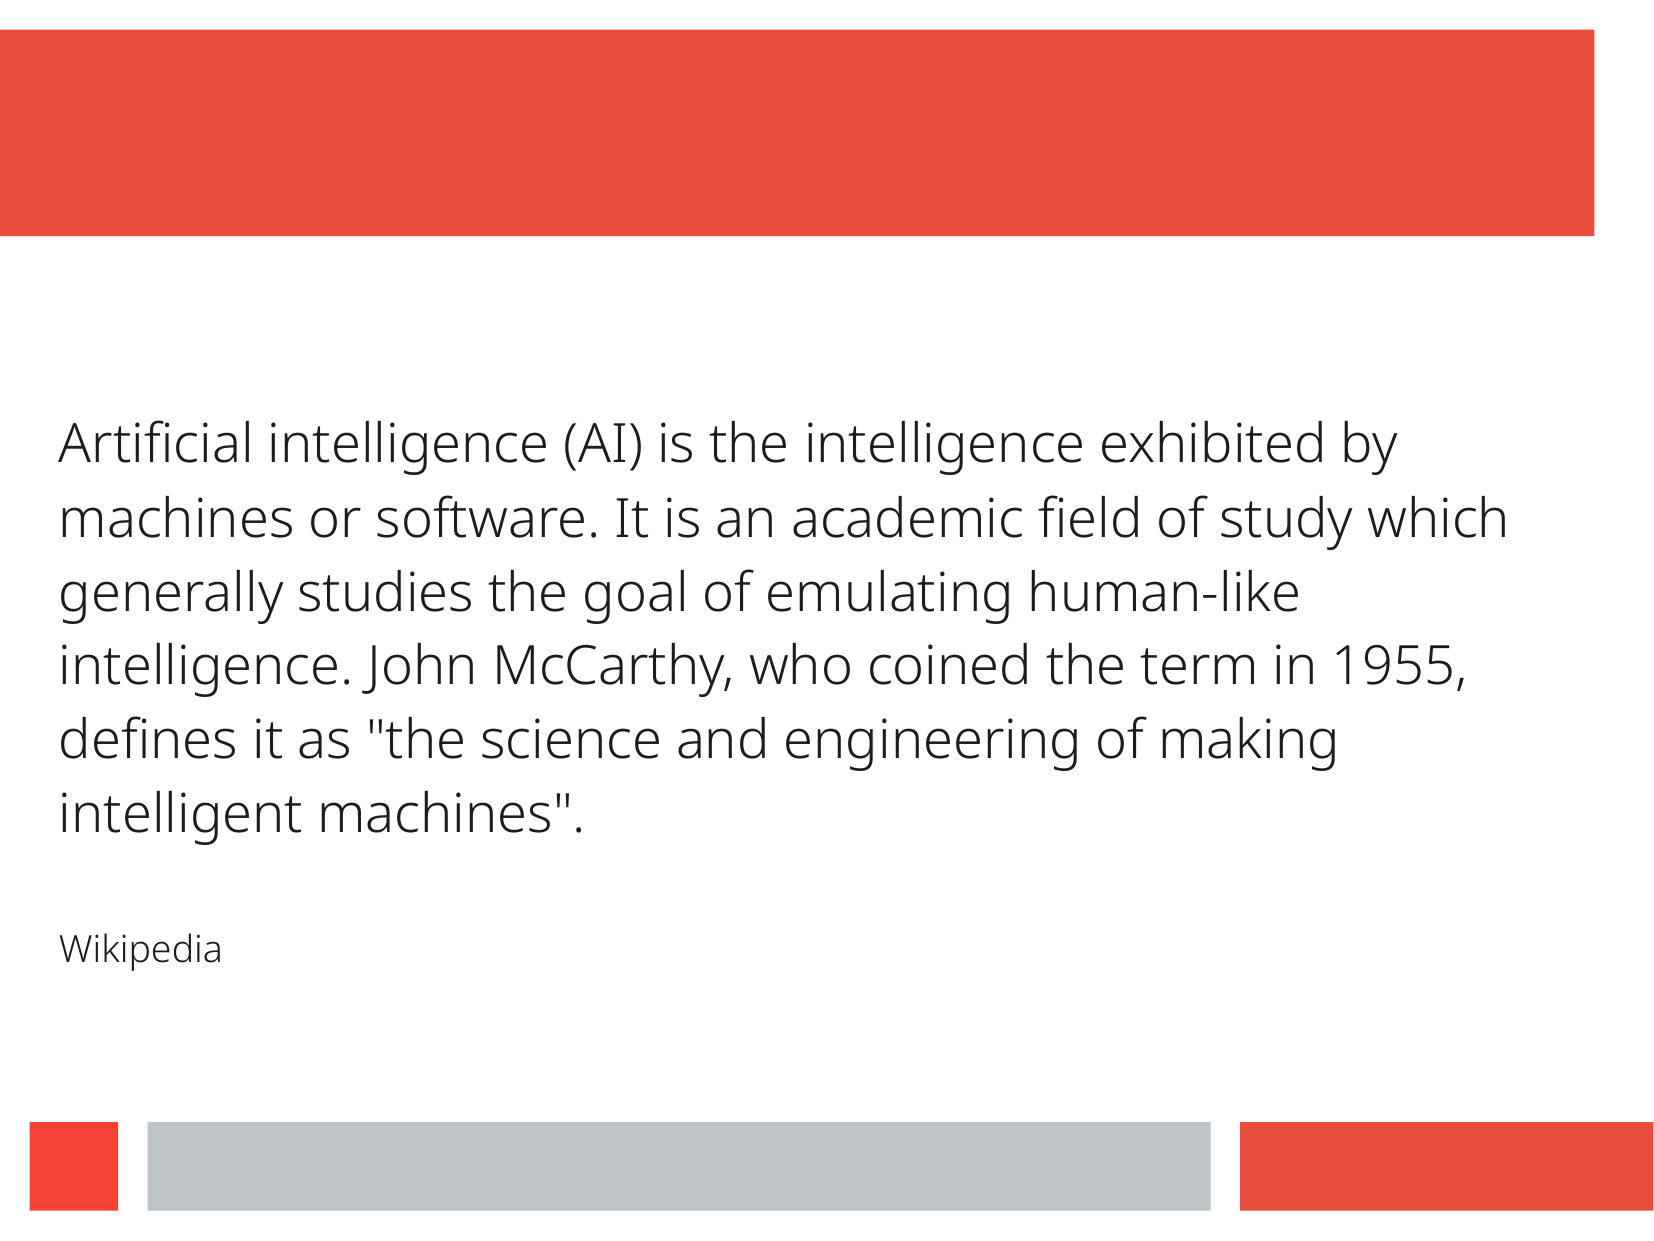

# Artificial intelligence (AI) is the intelligence exhibited by machines or software. It is an academic field of study which generally studies the goal of emulating human-like intelligence. John McCarthy, who coined the term in 1955, defines it as "the science and engineering of making intelligent machines".
Wikipedia